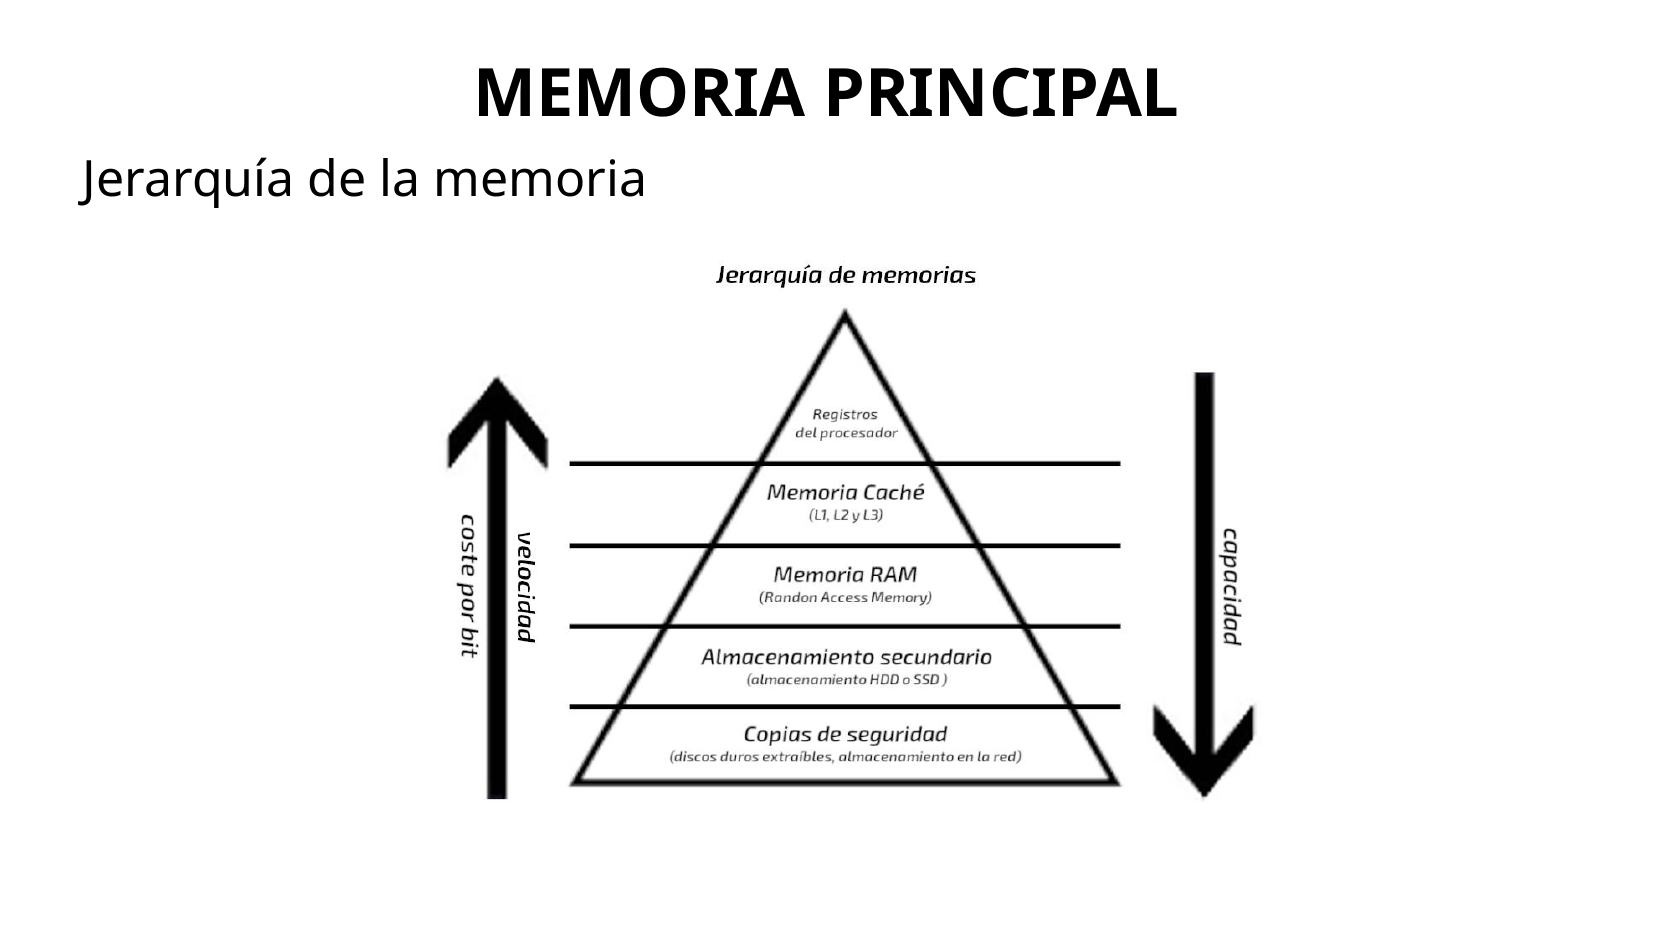

# MEMORIA PRINCIPAL
Jerarquía de la memoria